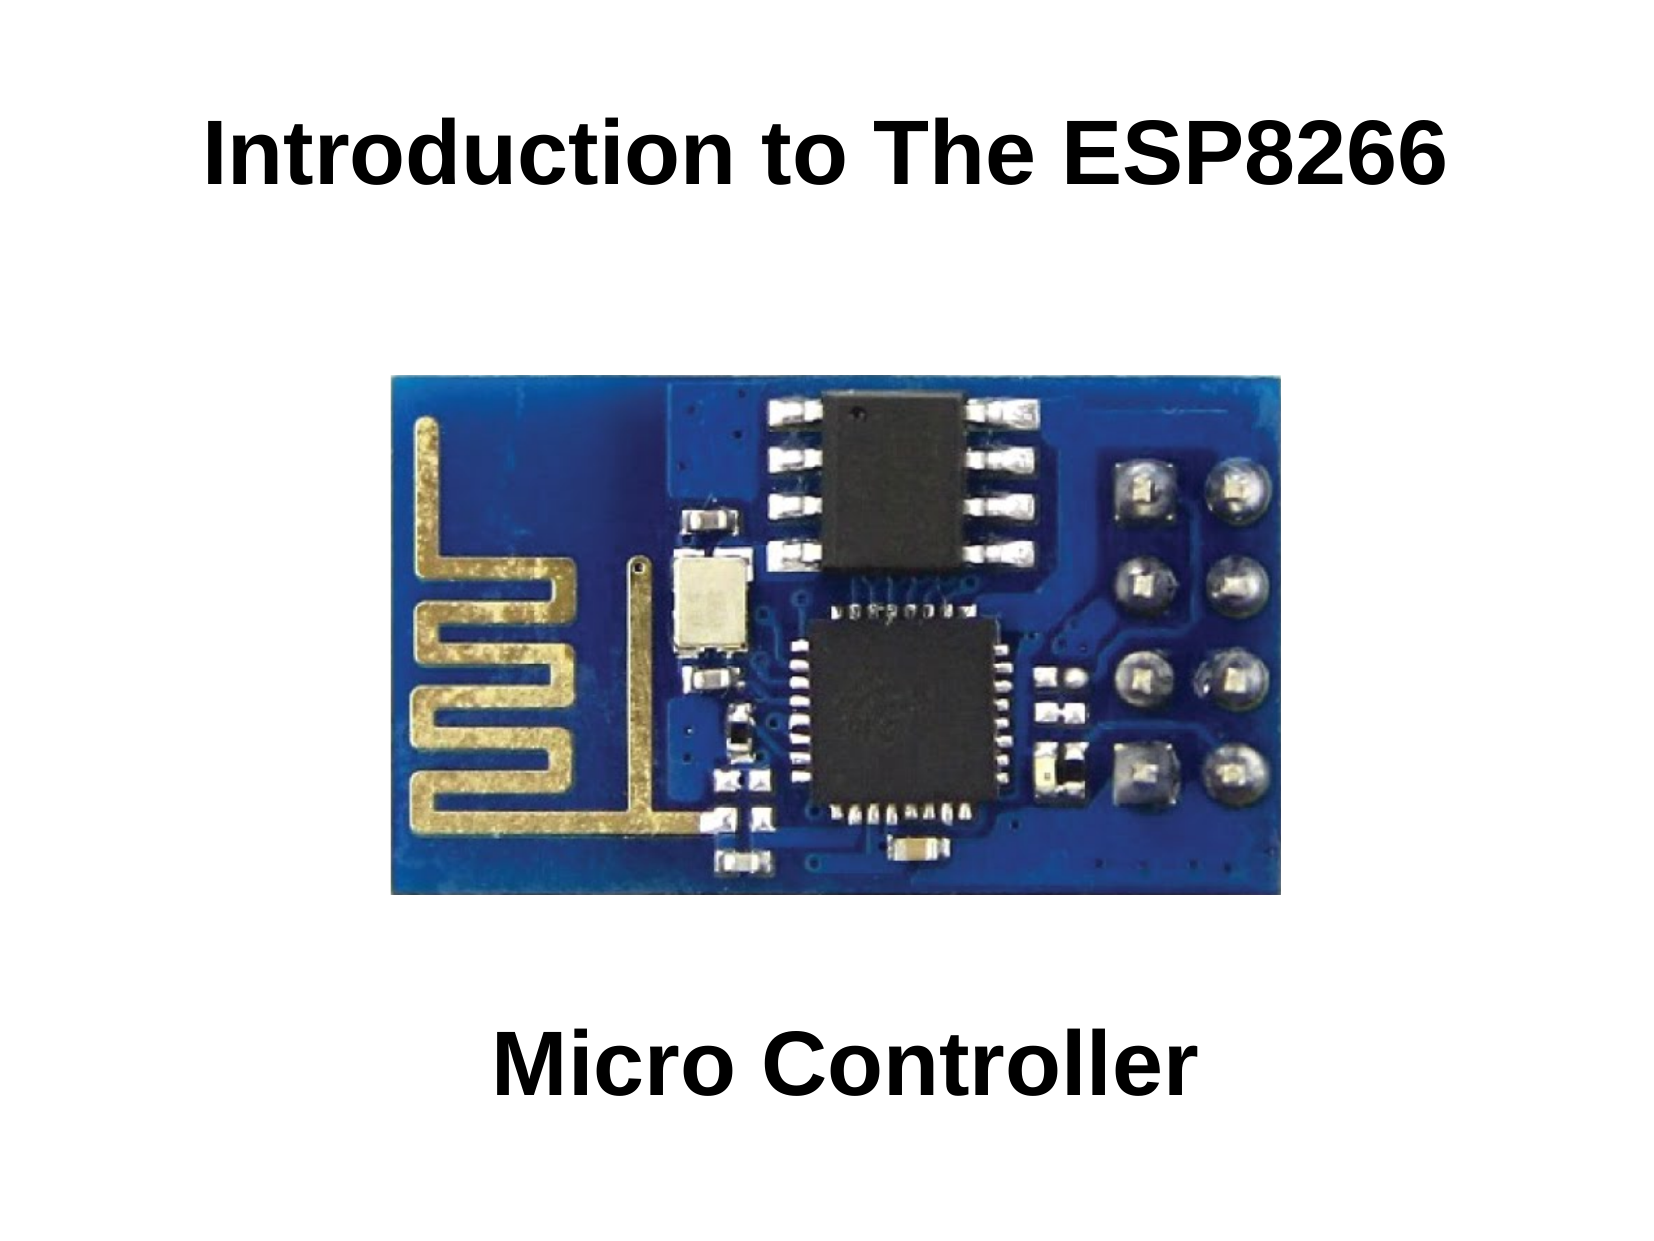

# Introduction to The ESP8266
Micro Controller